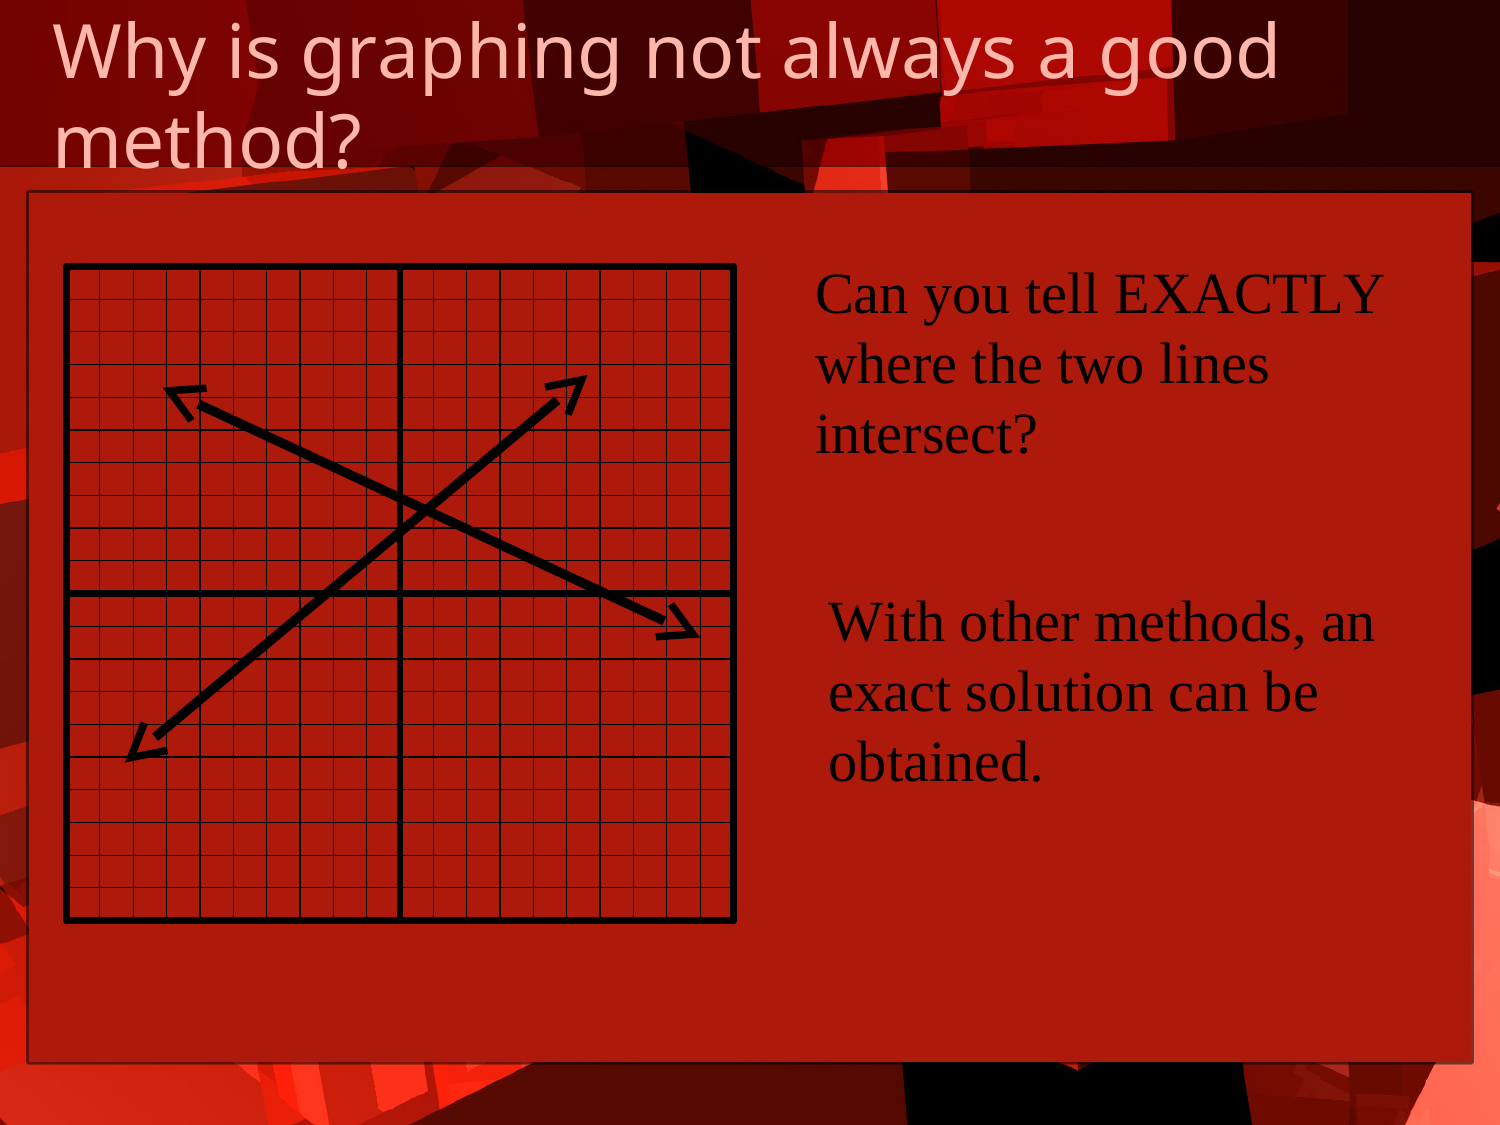

# Why is graphing not always a good method?
Can you tell EXACTLY
where the two lines
intersect?
With other methods, an
exact solution can be
obtained.